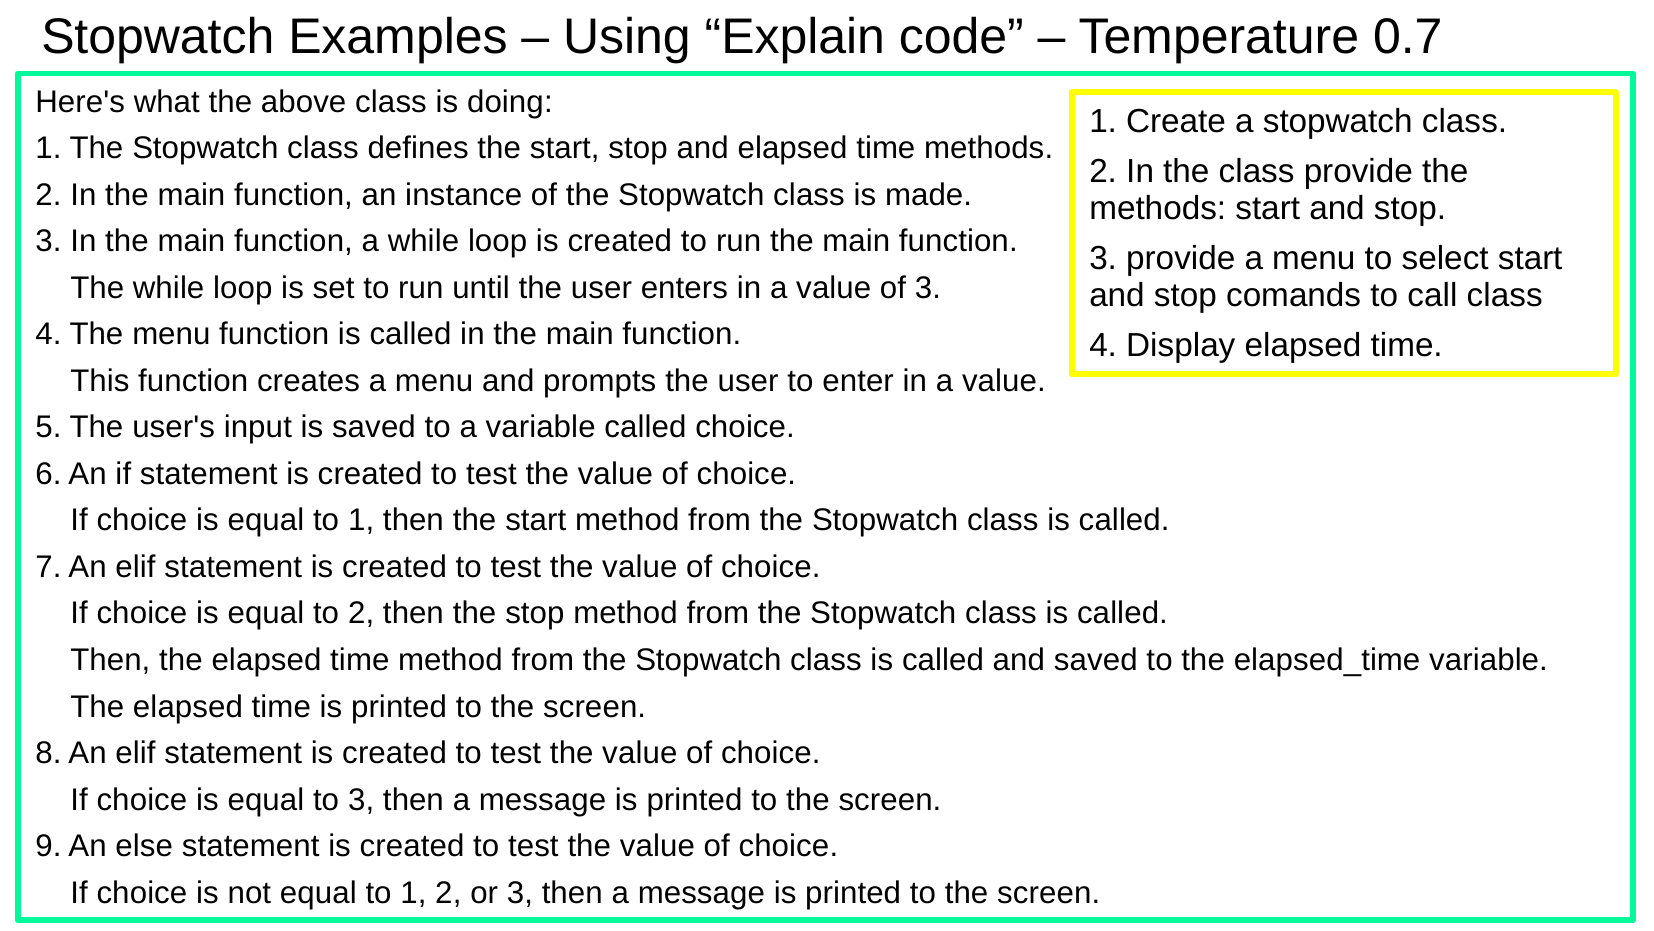

# Stopwatch Examples – Using “Explain code” – Temperature 0.7
Here's what the above class is doing:
1. The Stopwatch class defines the start, stop and elapsed time methods.
2. In the main function, an instance of the Stopwatch class is made.
3. In the main function, a while loop is created to run the main function.
 The while loop is set to run until the user enters in a value of 3.
4. The menu function is called in the main function.
 This function creates a menu and prompts the user to enter in a value.
5. The user's input is saved to a variable called choice.
6. An if statement is created to test the value of choice.
 If choice is equal to 1, then the start method from the Stopwatch class is called.
7. An elif statement is created to test the value of choice.
 If choice is equal to 2, then the stop method from the Stopwatch class is called.
 Then, the elapsed time method from the Stopwatch class is called and saved to the elapsed_time variable.
 The elapsed time is printed to the screen.
8. An elif statement is created to test the value of choice.
 If choice is equal to 3, then a message is printed to the screen.
9. An else statement is created to test the value of choice.
 If choice is not equal to 1, 2, or 3, then a message is printed to the screen.
1. Create a stopwatch class.
2. In the class provide the methods: start and stop.
3. provide a menu to select start and stop comands to call class
4. Display elapsed time.